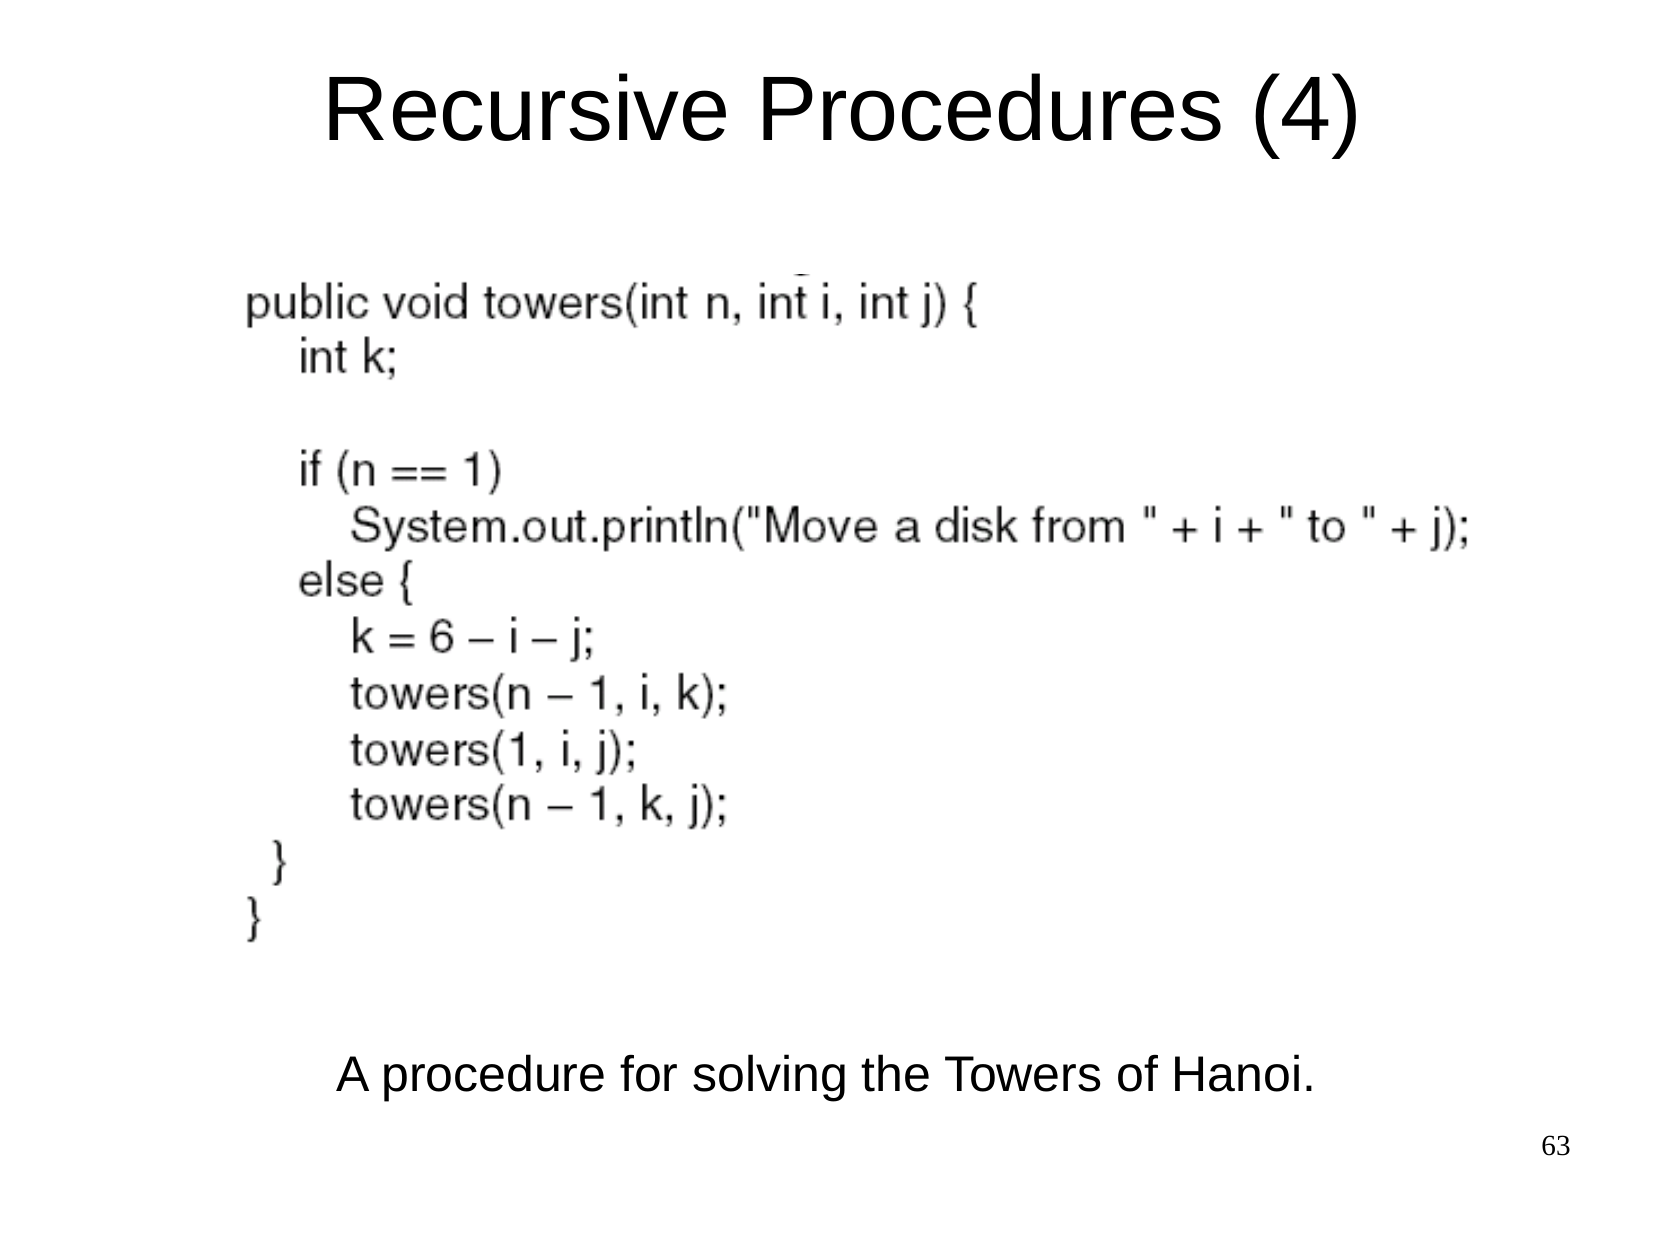

# Recursive Procedures (4)
A procedure for solving the Towers of Hanoi.
63